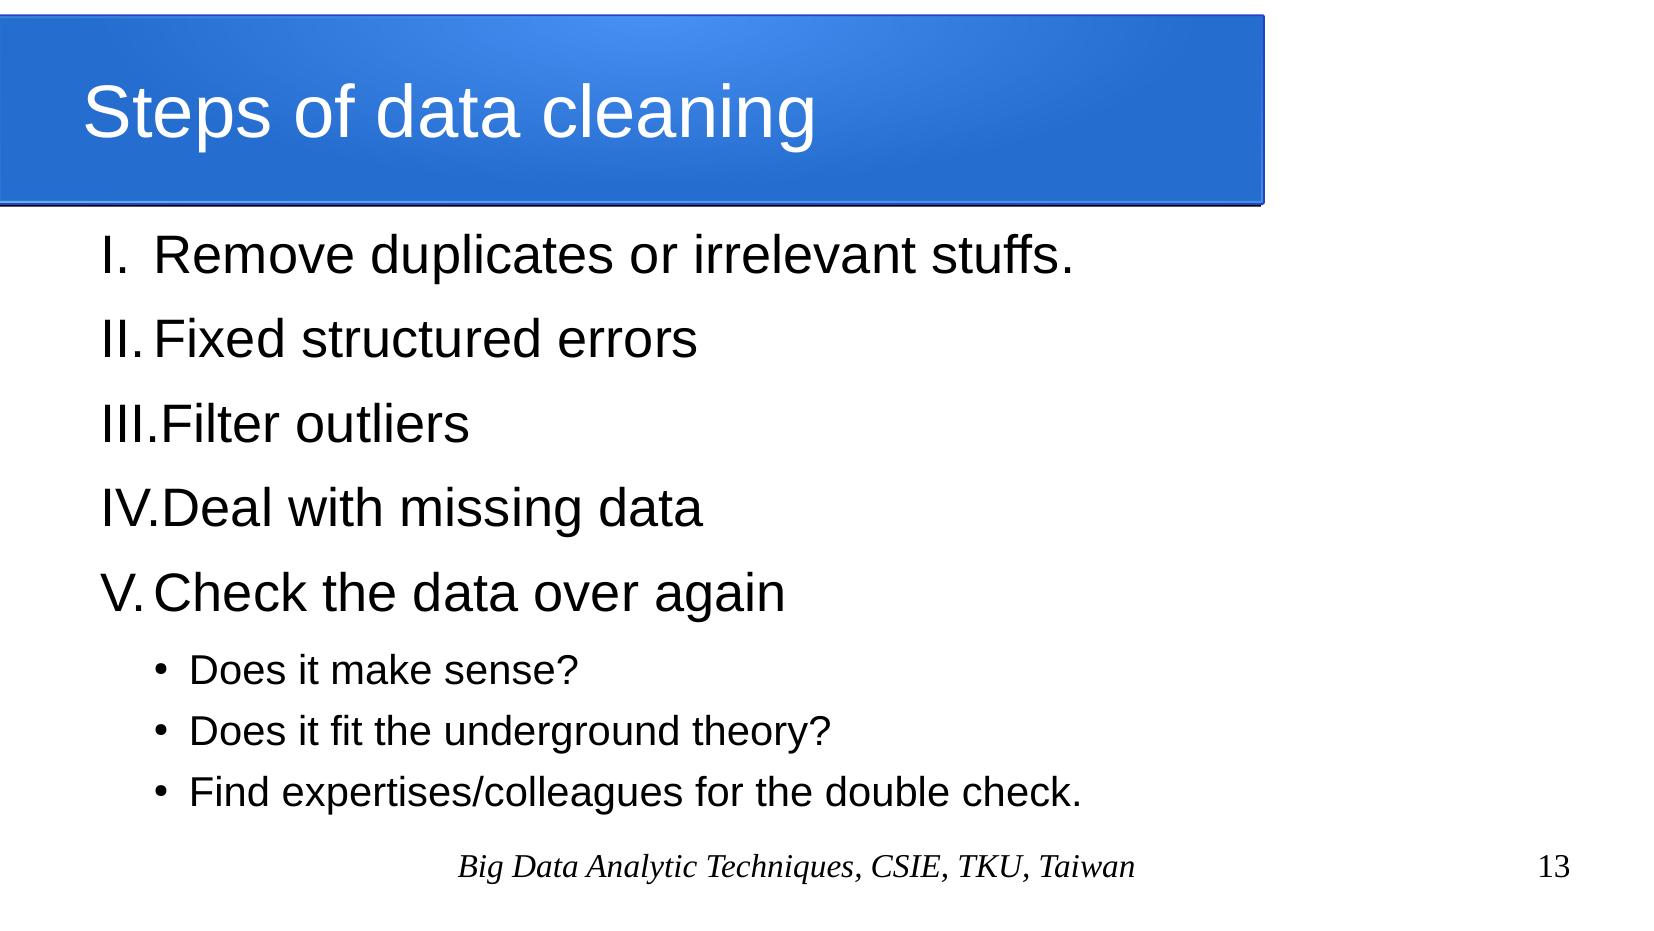

# Steps of data cleaning
Remove duplicates or irrelevant stuffs.
Fixed structured errors
Filter outliers
Deal with missing data
Check the data over again
Does it make sense?
Does it fit the underground theory?
Find expertises/colleagues for the double check.
Big Data Analytic Techniques, CSIE, TKU, Taiwan
13